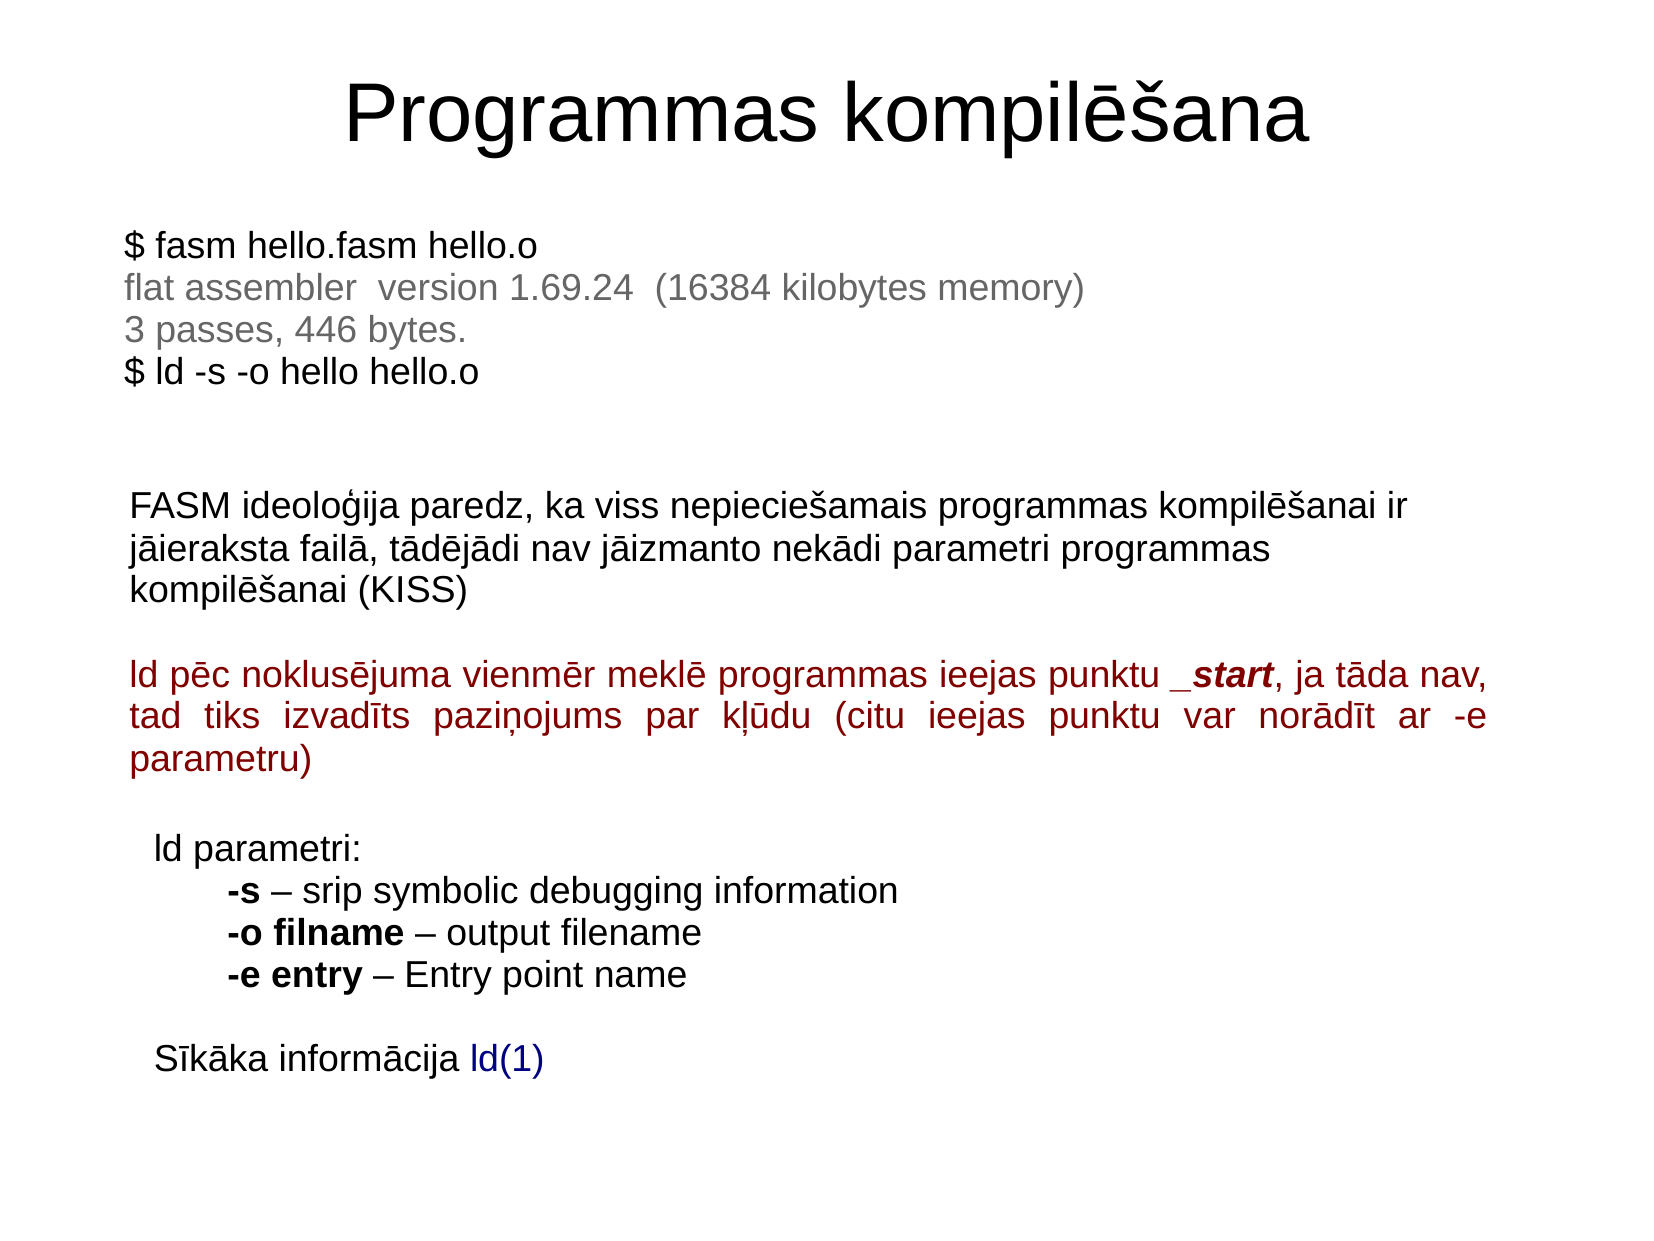

Programmas kompilēšana
$ fasm hello.fasm hello.o
flat assembler version 1.69.24 (16384 kilobytes memory)
3 passes, 446 bytes.
$ ld -s -o hello hello.o
FASM ideoloģija paredz, ka viss nepieciešamais programmas kompilēšanai ir jāieraksta failā, tādējādi nav jāizmanto nekādi parametri programmas kompilēšanai (KISS)
ld pēc noklusējuma vienmēr meklē programmas ieejas punktu _start, ja tāda nav, tad tiks izvadīts paziņojums par kļūdu (citu ieejas punktu var norādīt ar -e parametru)
ld parametri:
	-s – srip symbolic debugging information
	-o filname – output filename
	-e entry – Entry point name
Sīkāka informācija ld(1)